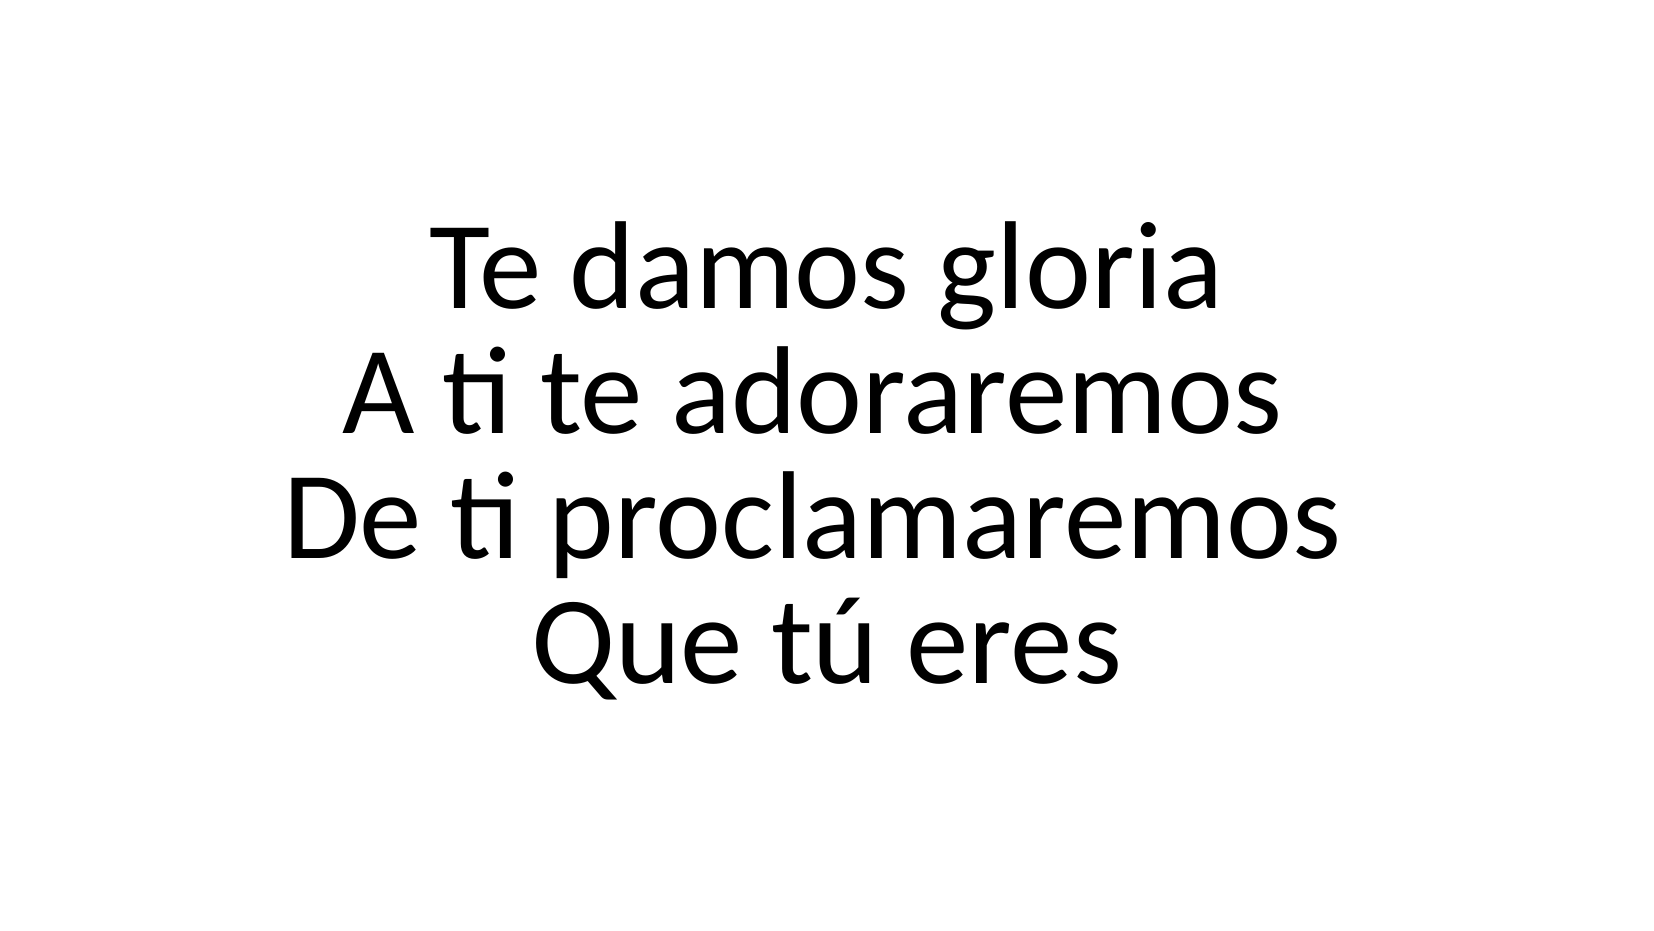

# Te damos gloria A ti te adoraremos De ti proclamaremos Que tú eres